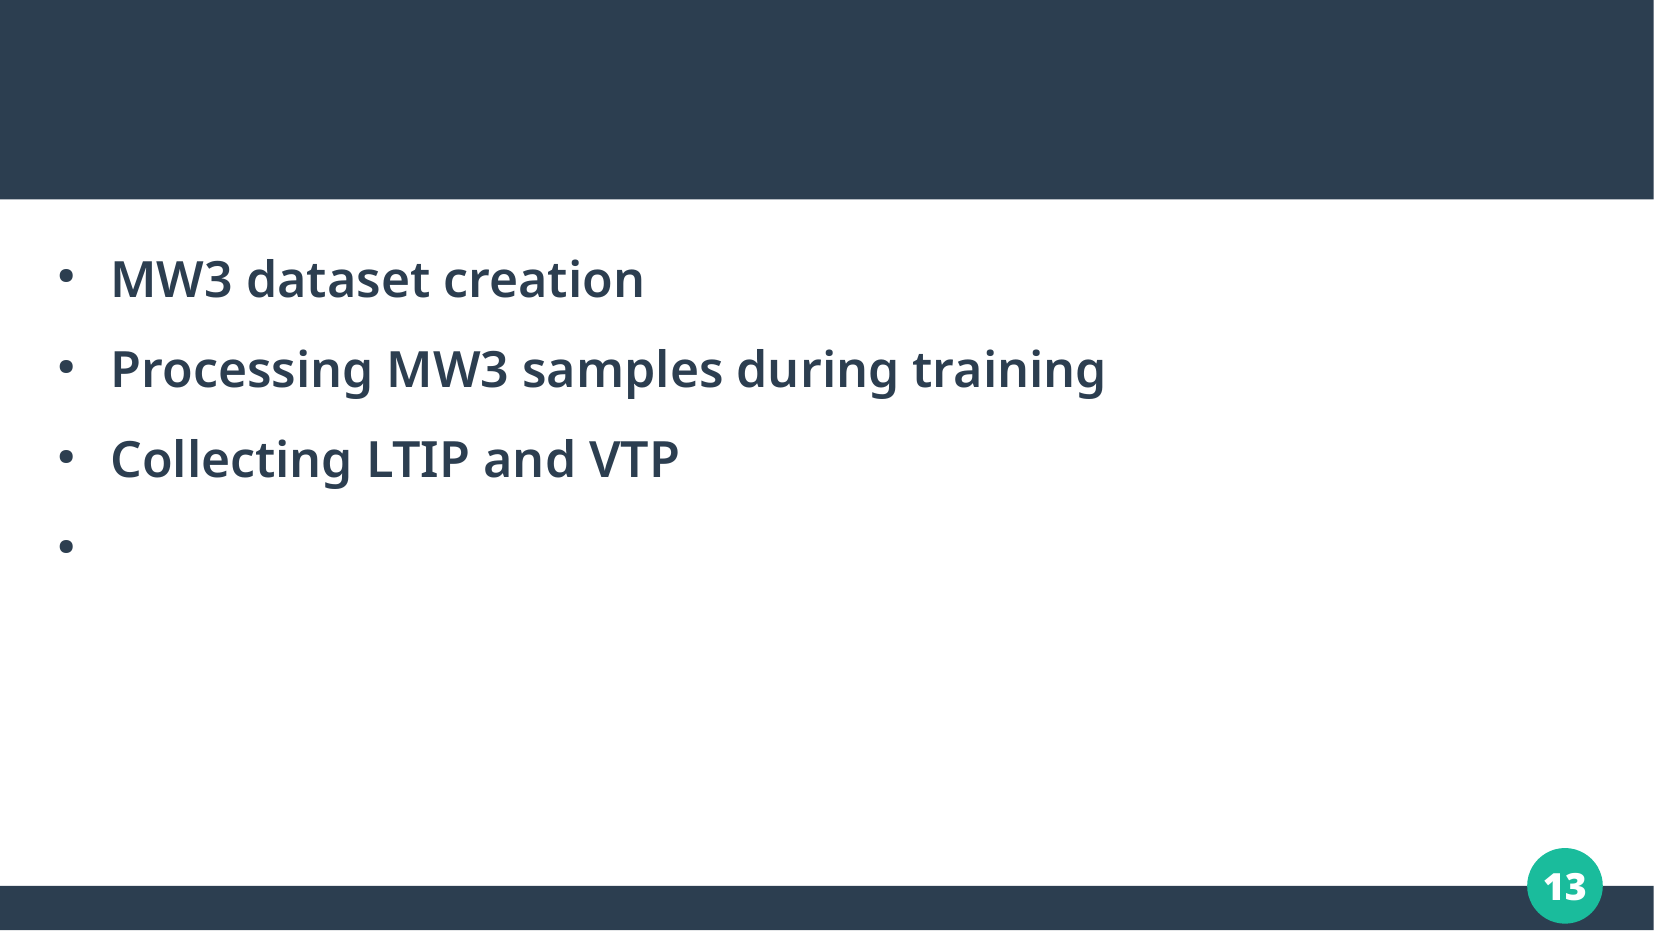

#
MW3 dataset creation
Processing MW3 samples during training
Collecting LTIP and VTP